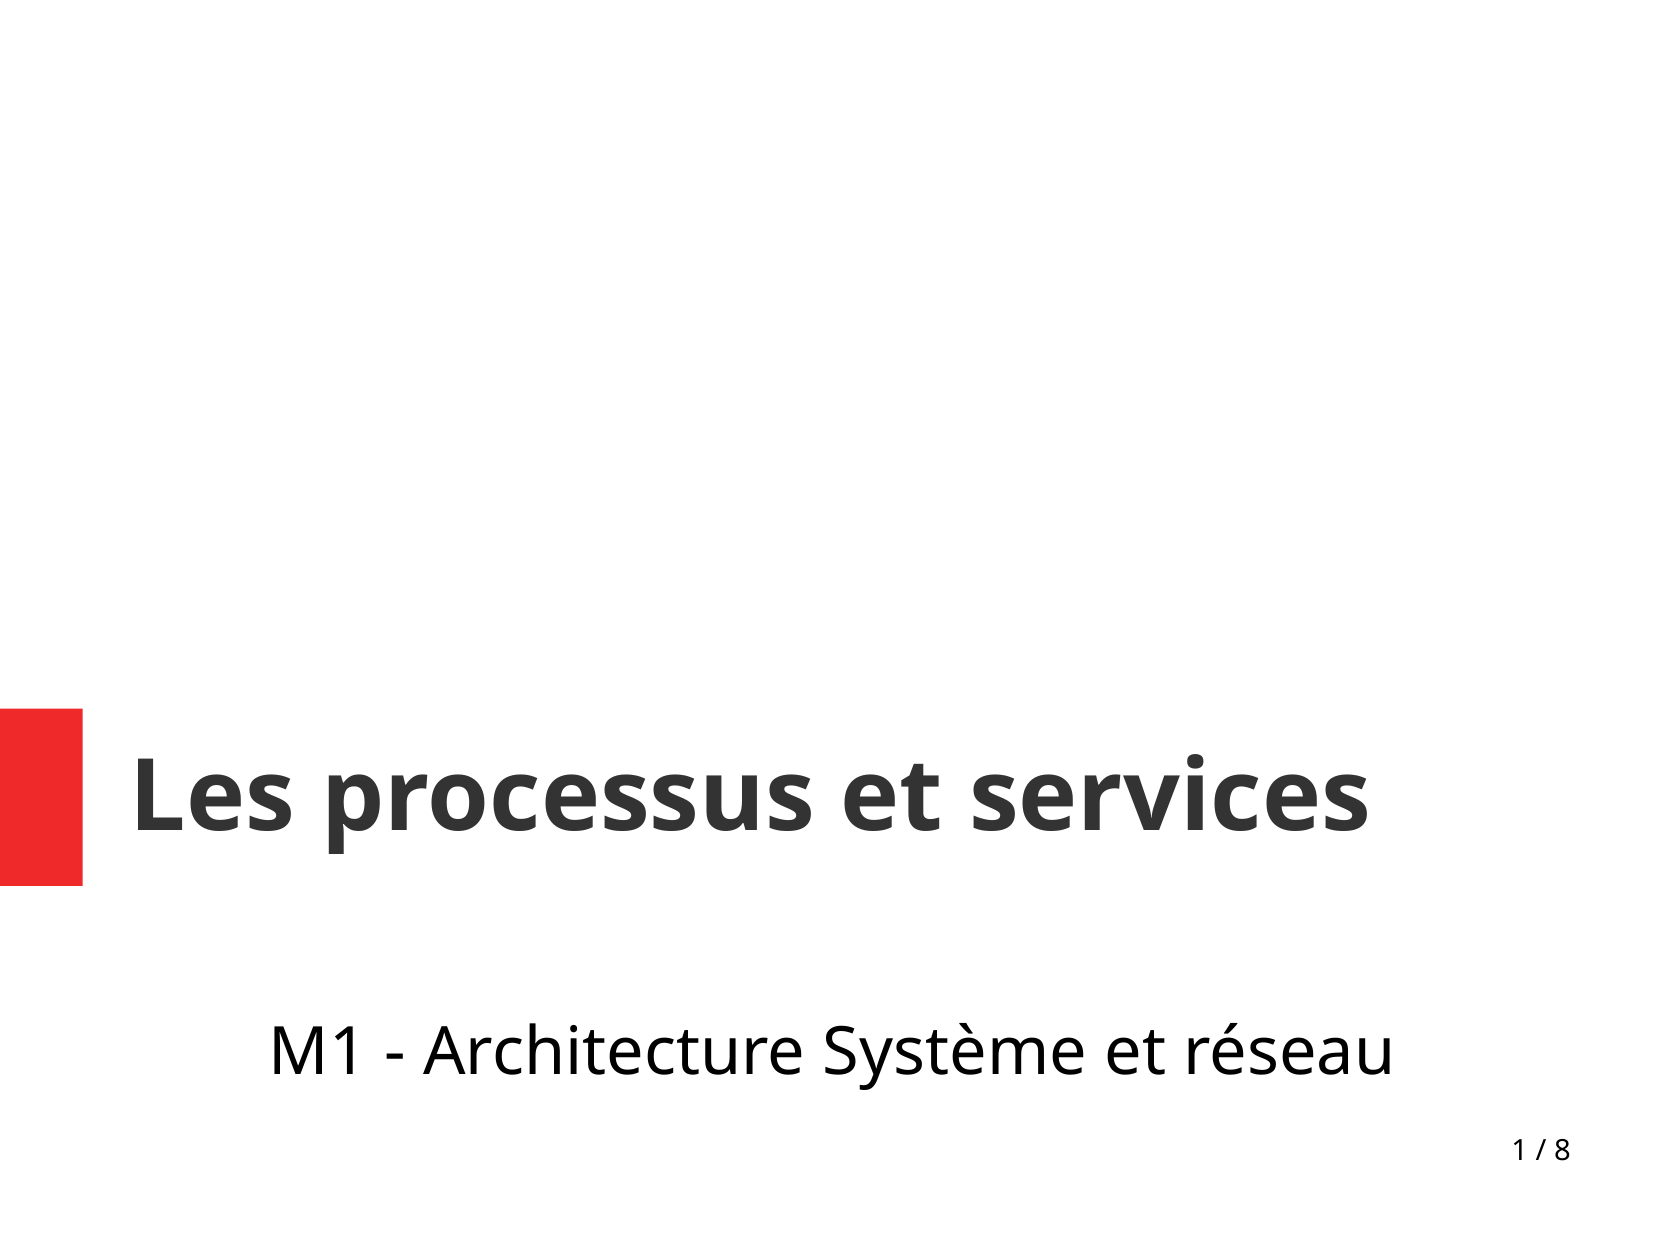

# Les processus et services
M1 - Architecture Système et réseau
1